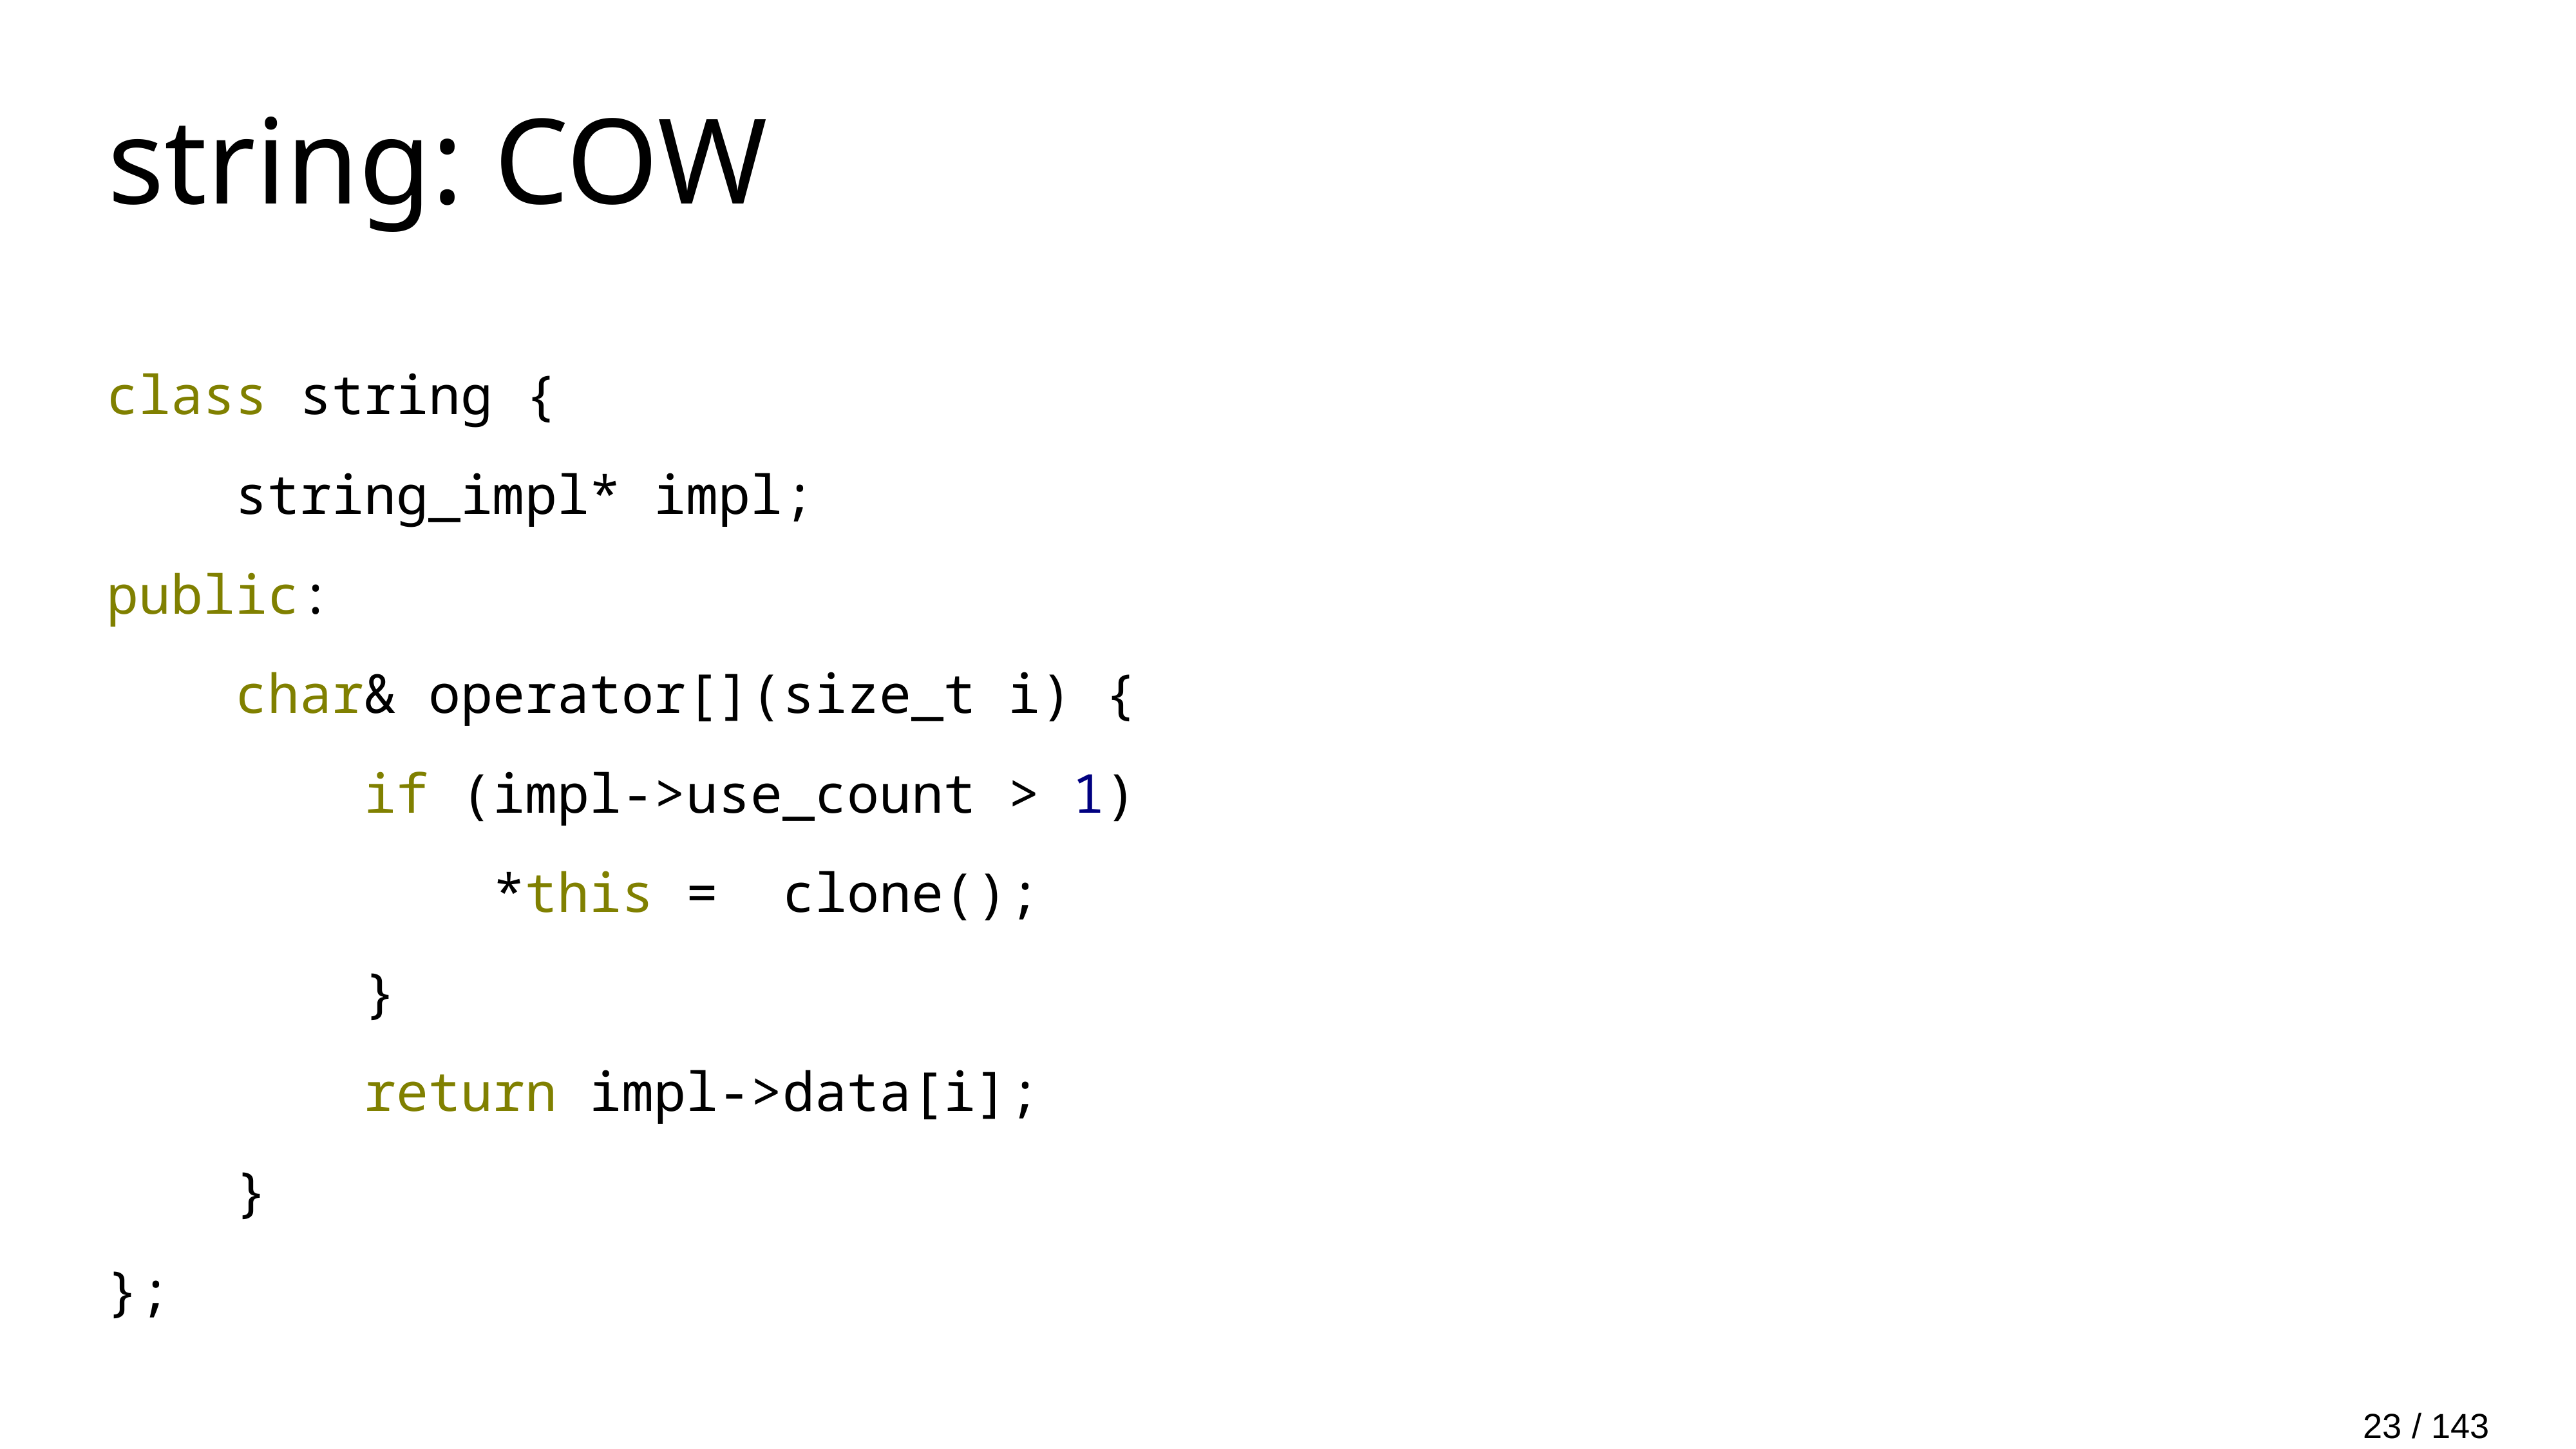

# string: COW
class string {
 string_impl* impl;
public:
 char& operator[](size_t i) {
 if (impl->use_count > 1)
 *this = clone();
 }
 return impl->data[i];
 }
};